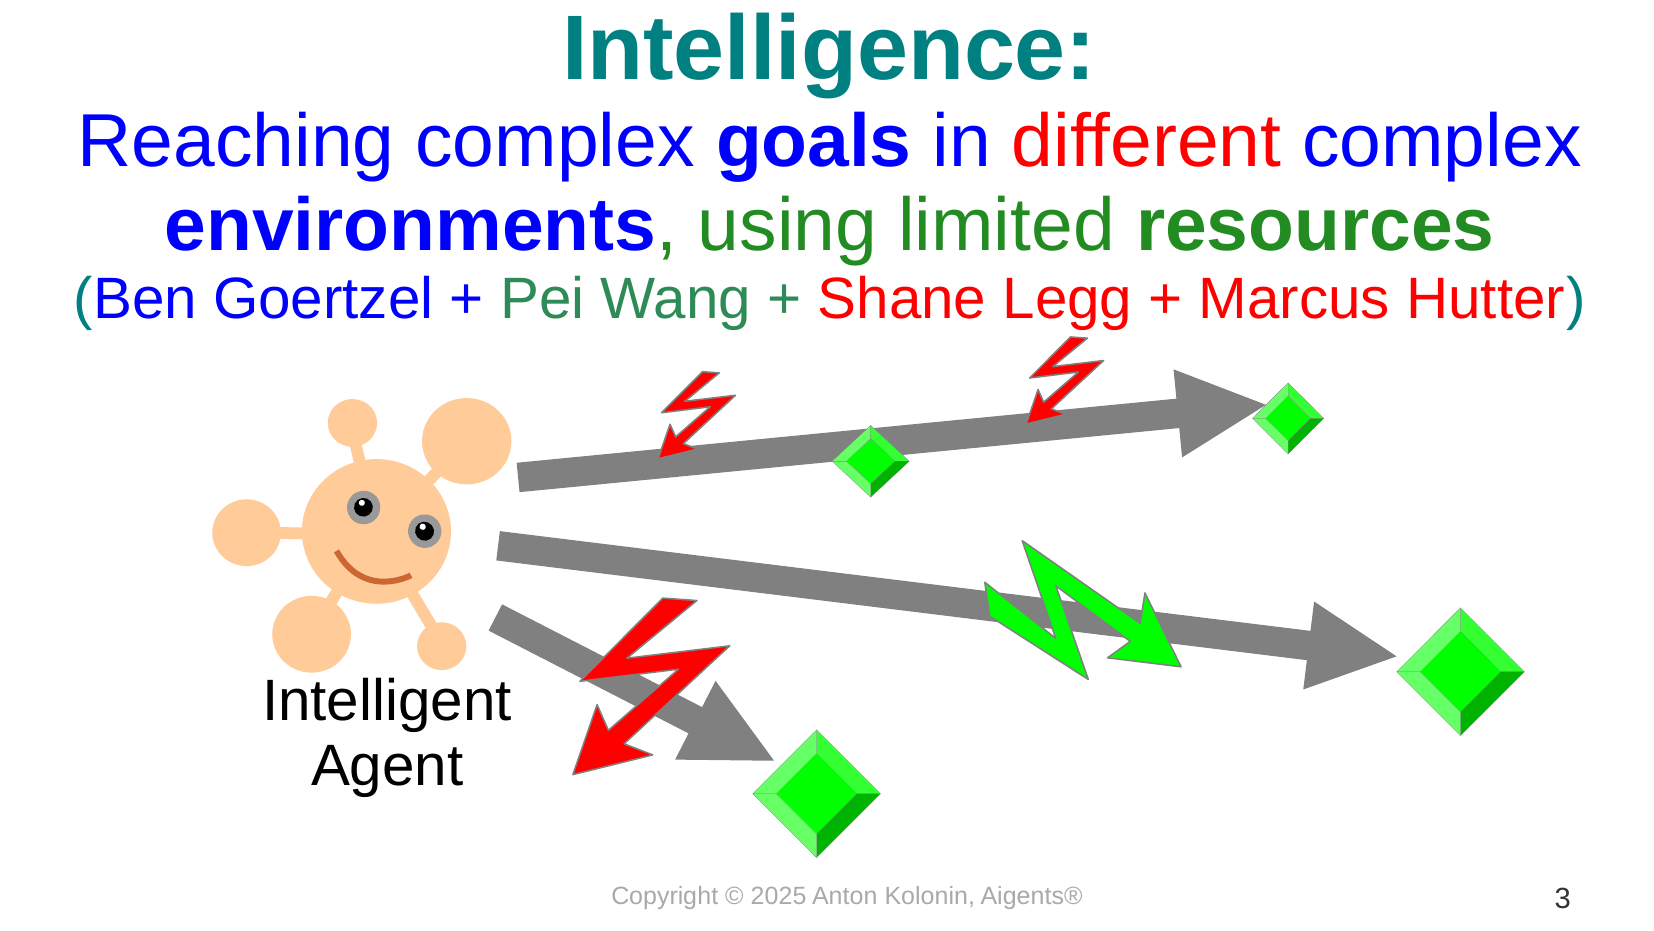

Intelligence:
Reaching complex goals in different complex environments, using limited resources
(Ben Goertzel + Pei Wang + Shane Legg + Marcus Hutter)
Intelligent
Agent
Copyright © 2025 Anton Kolonin, Aigents®
3